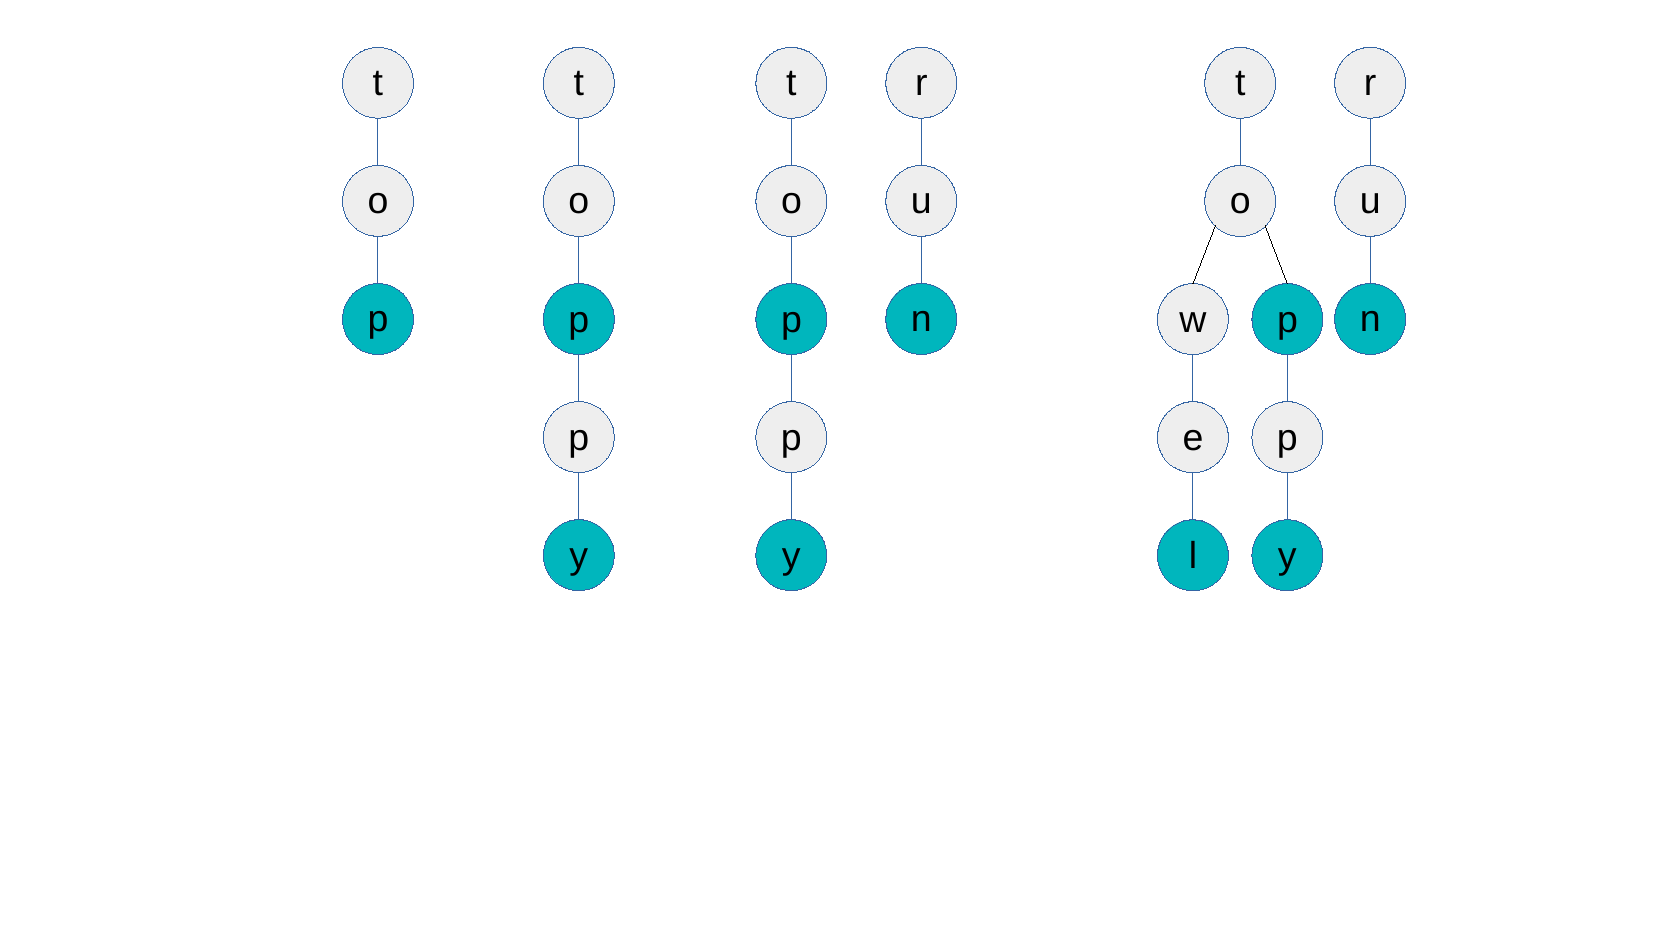

t
t
t
t
t
r
t
r
t
t
t
o
o
o
o
o
u
o
u
o
o
o
p
p
p
p
p
n
n
p
p
t
p
w
p
p
p
o
p
e
y
y
p
y
l